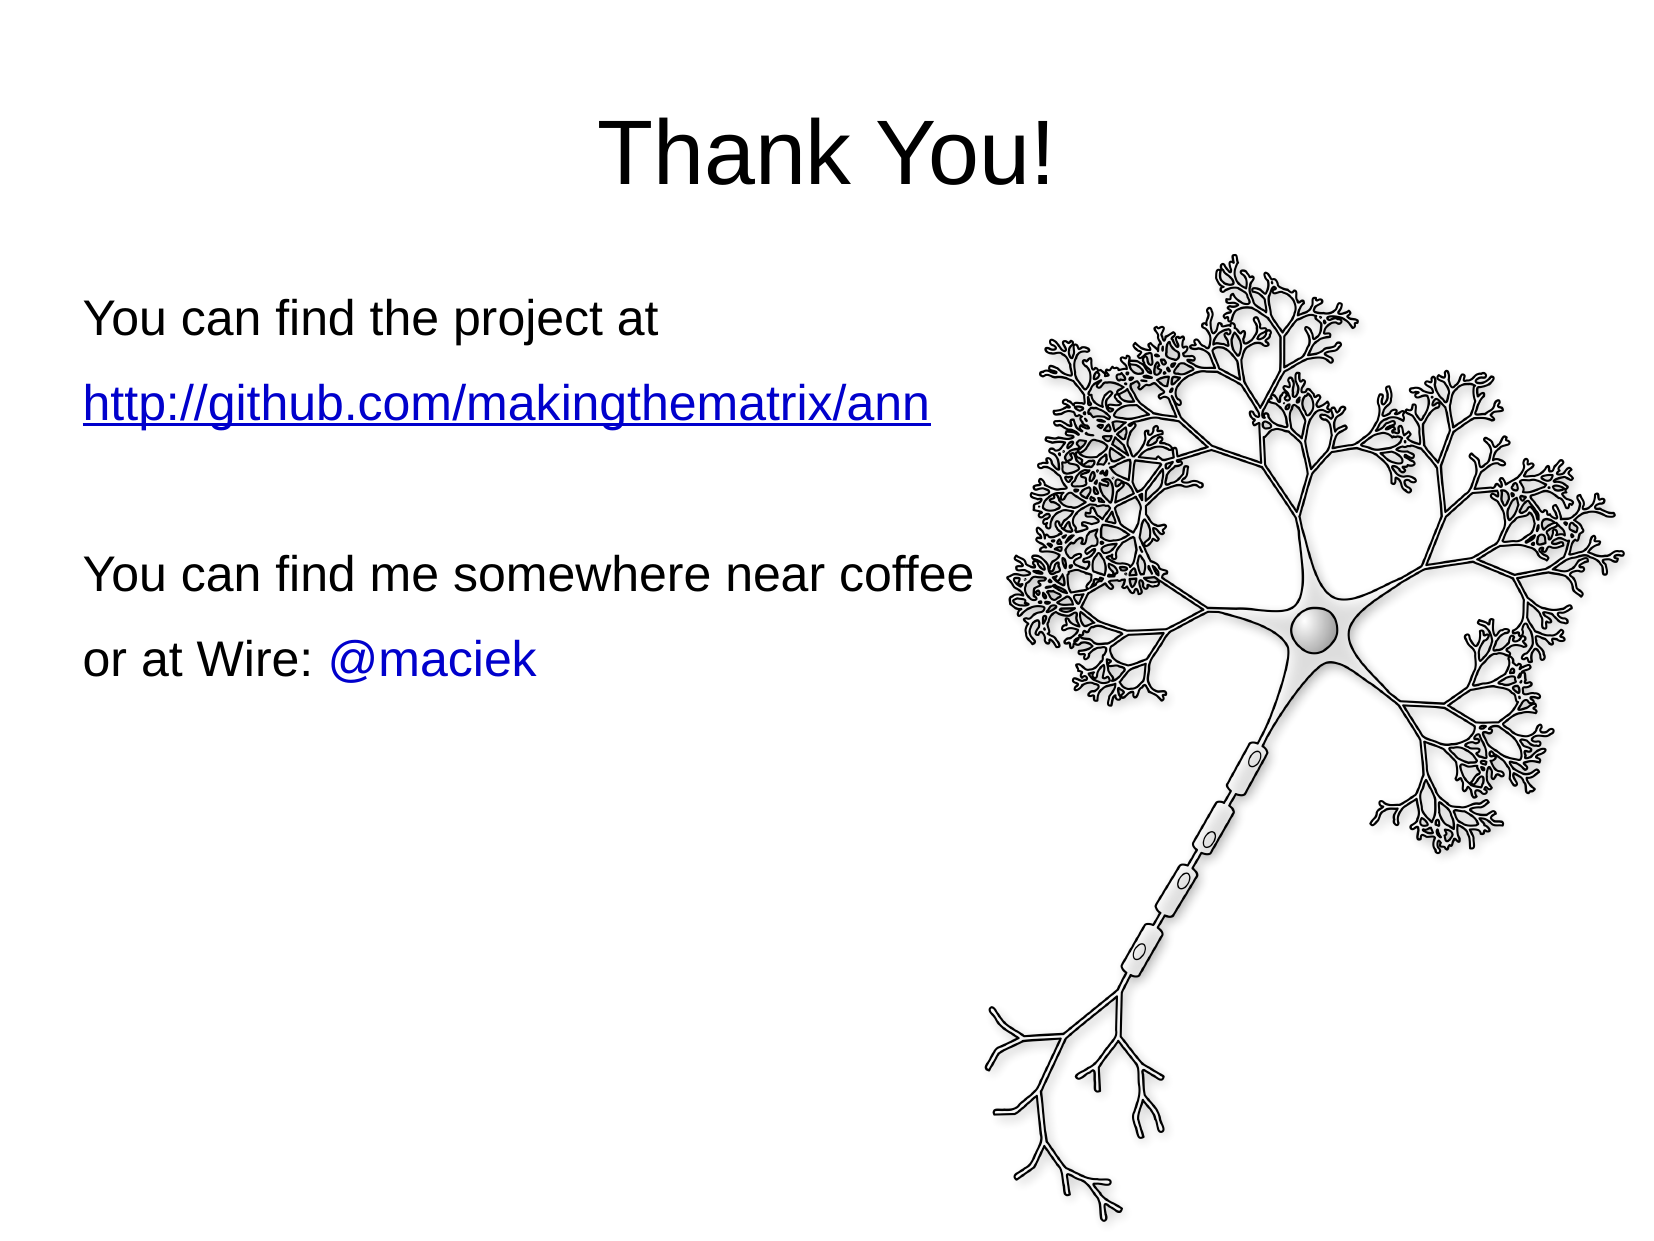

# Thank You!
You can find the project at
http://github.com/makingthematrix/ann
You can find me somewhere near coffee
or at Wire: @maciek